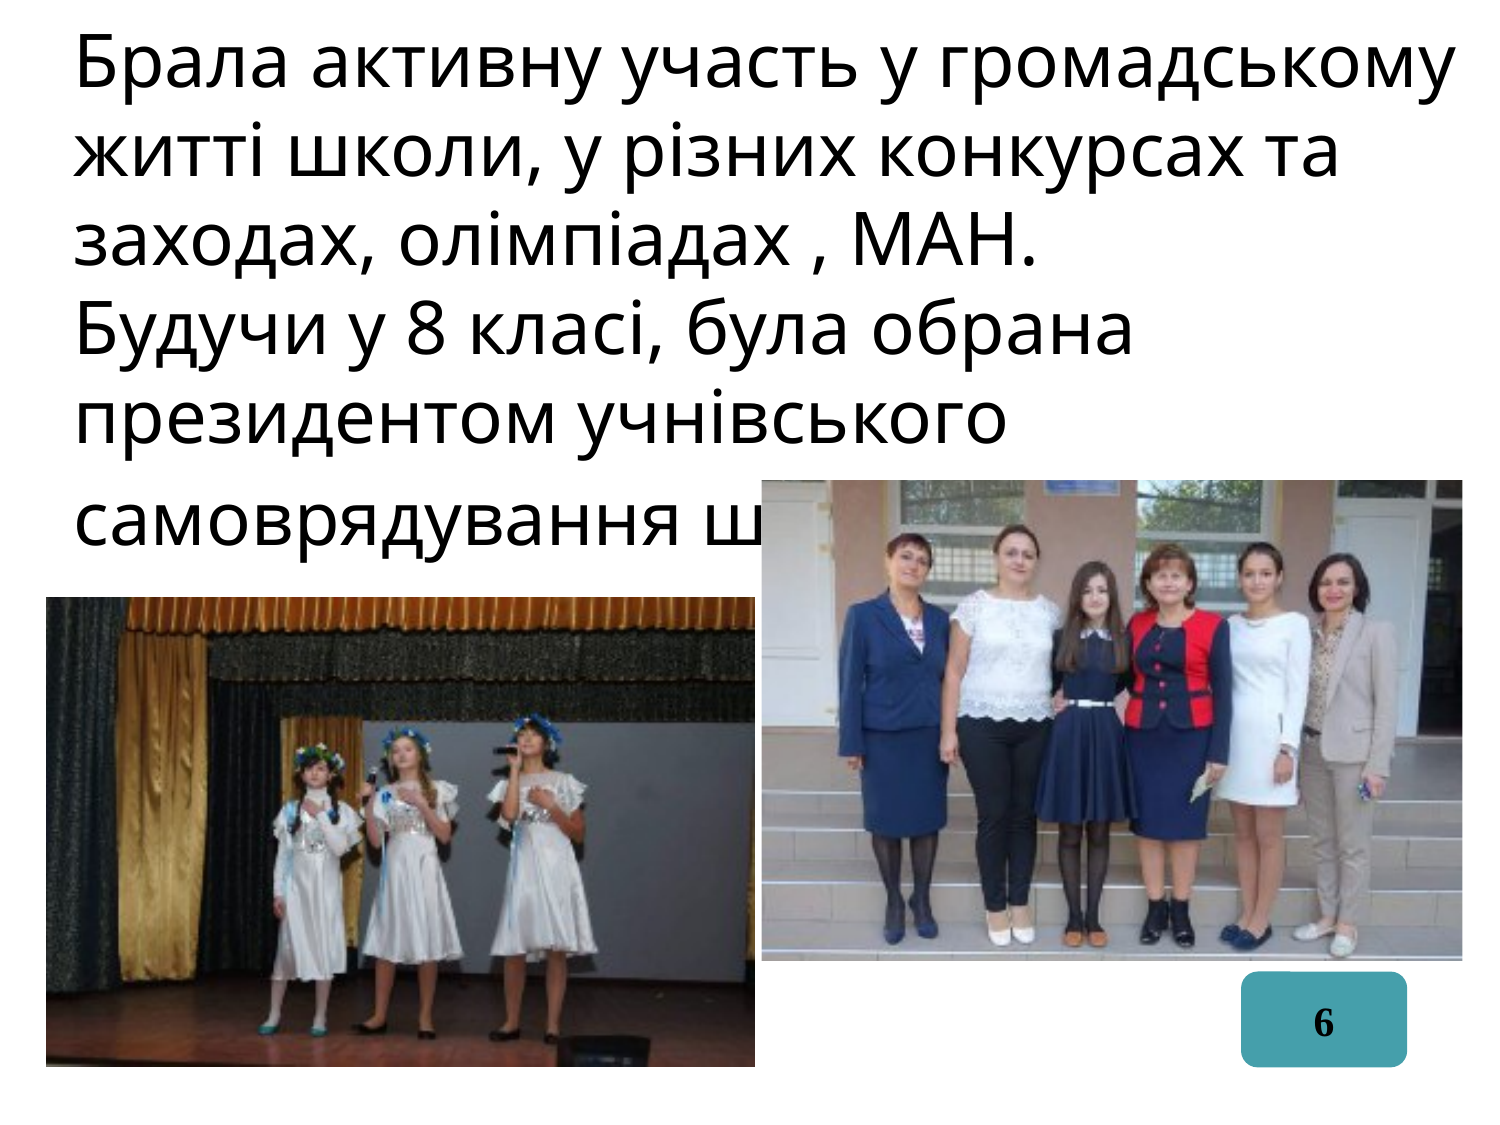

# Брала активну участь у громадському житті школи, у різних конкурсах та заходах, олімпіадах , МАН. Будучи у 8 класі, була обрана президентом учнівського самоврядування школи до 11 класу.
6